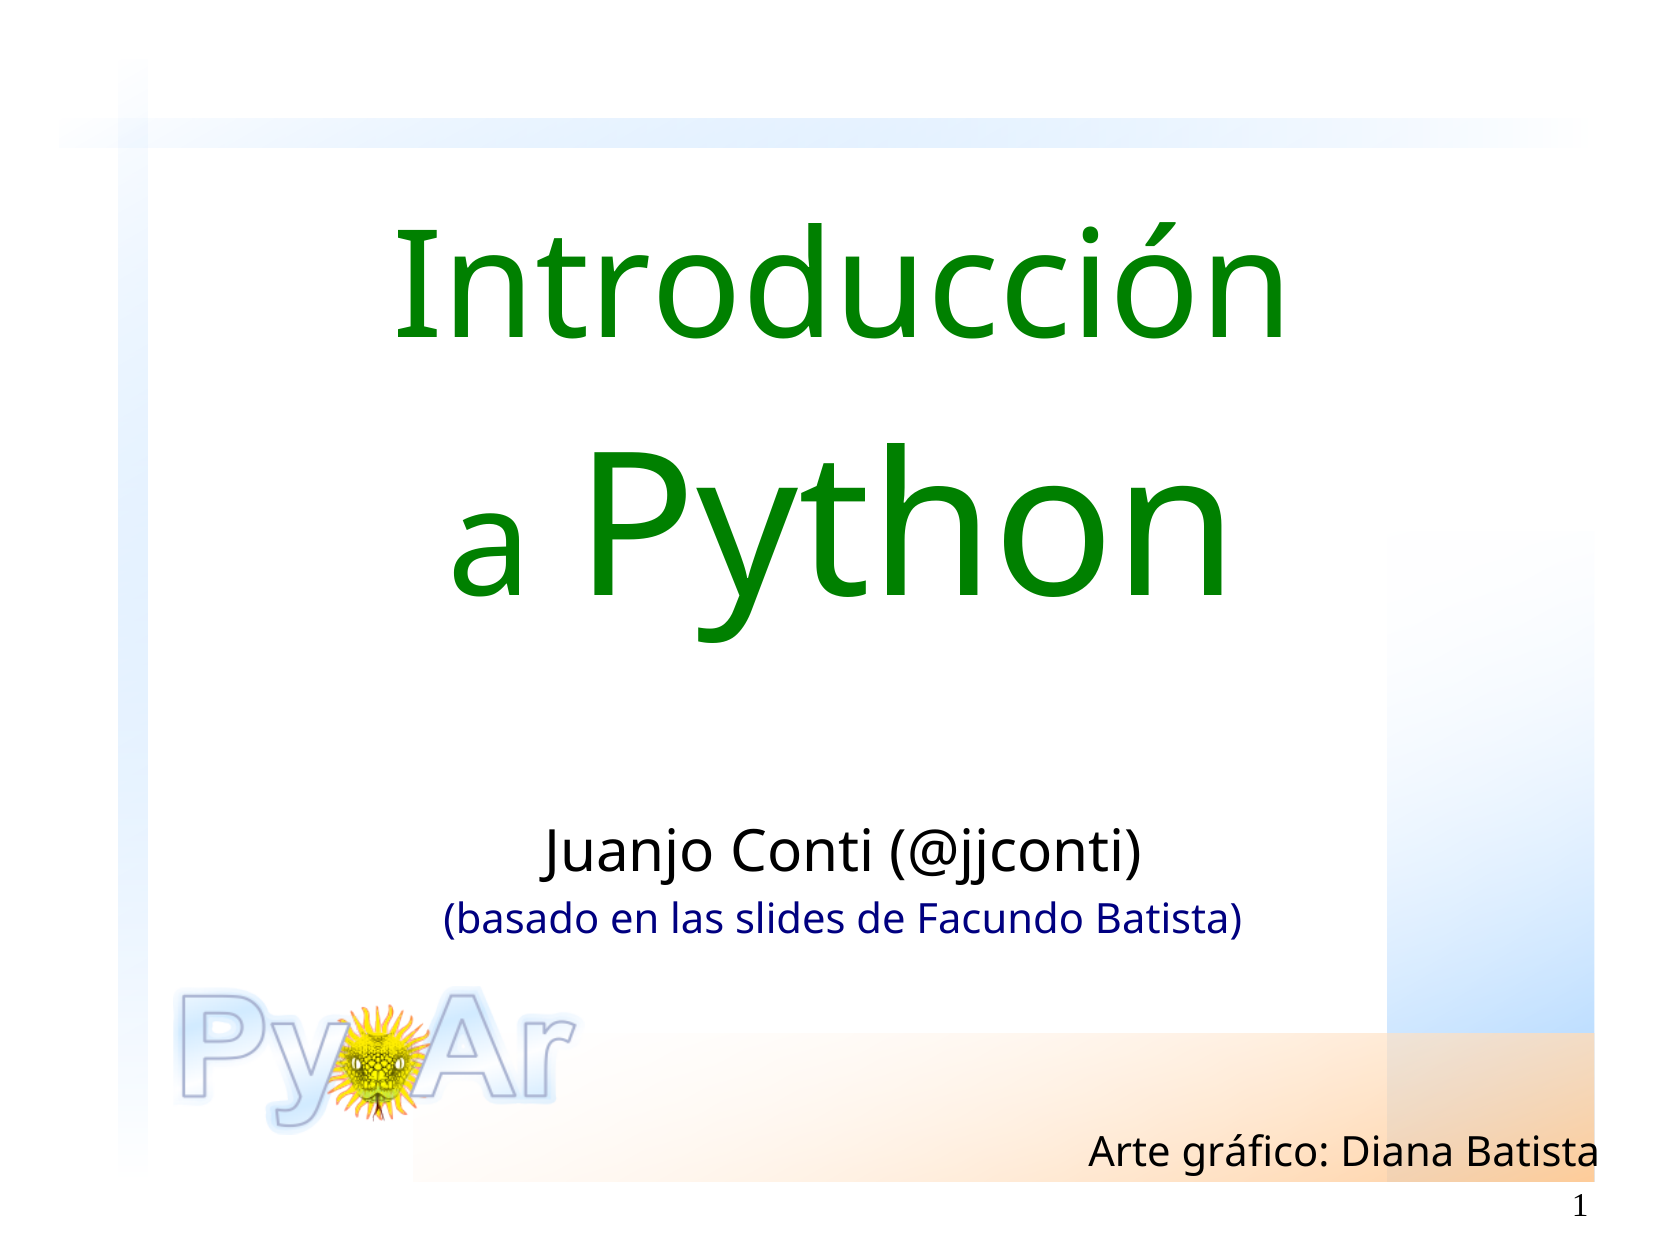

Introducción a Python
Juanjo Conti (@jjconti)
(basado en las slides de Facundo Batista)
Arte gráfico: Diana Batista